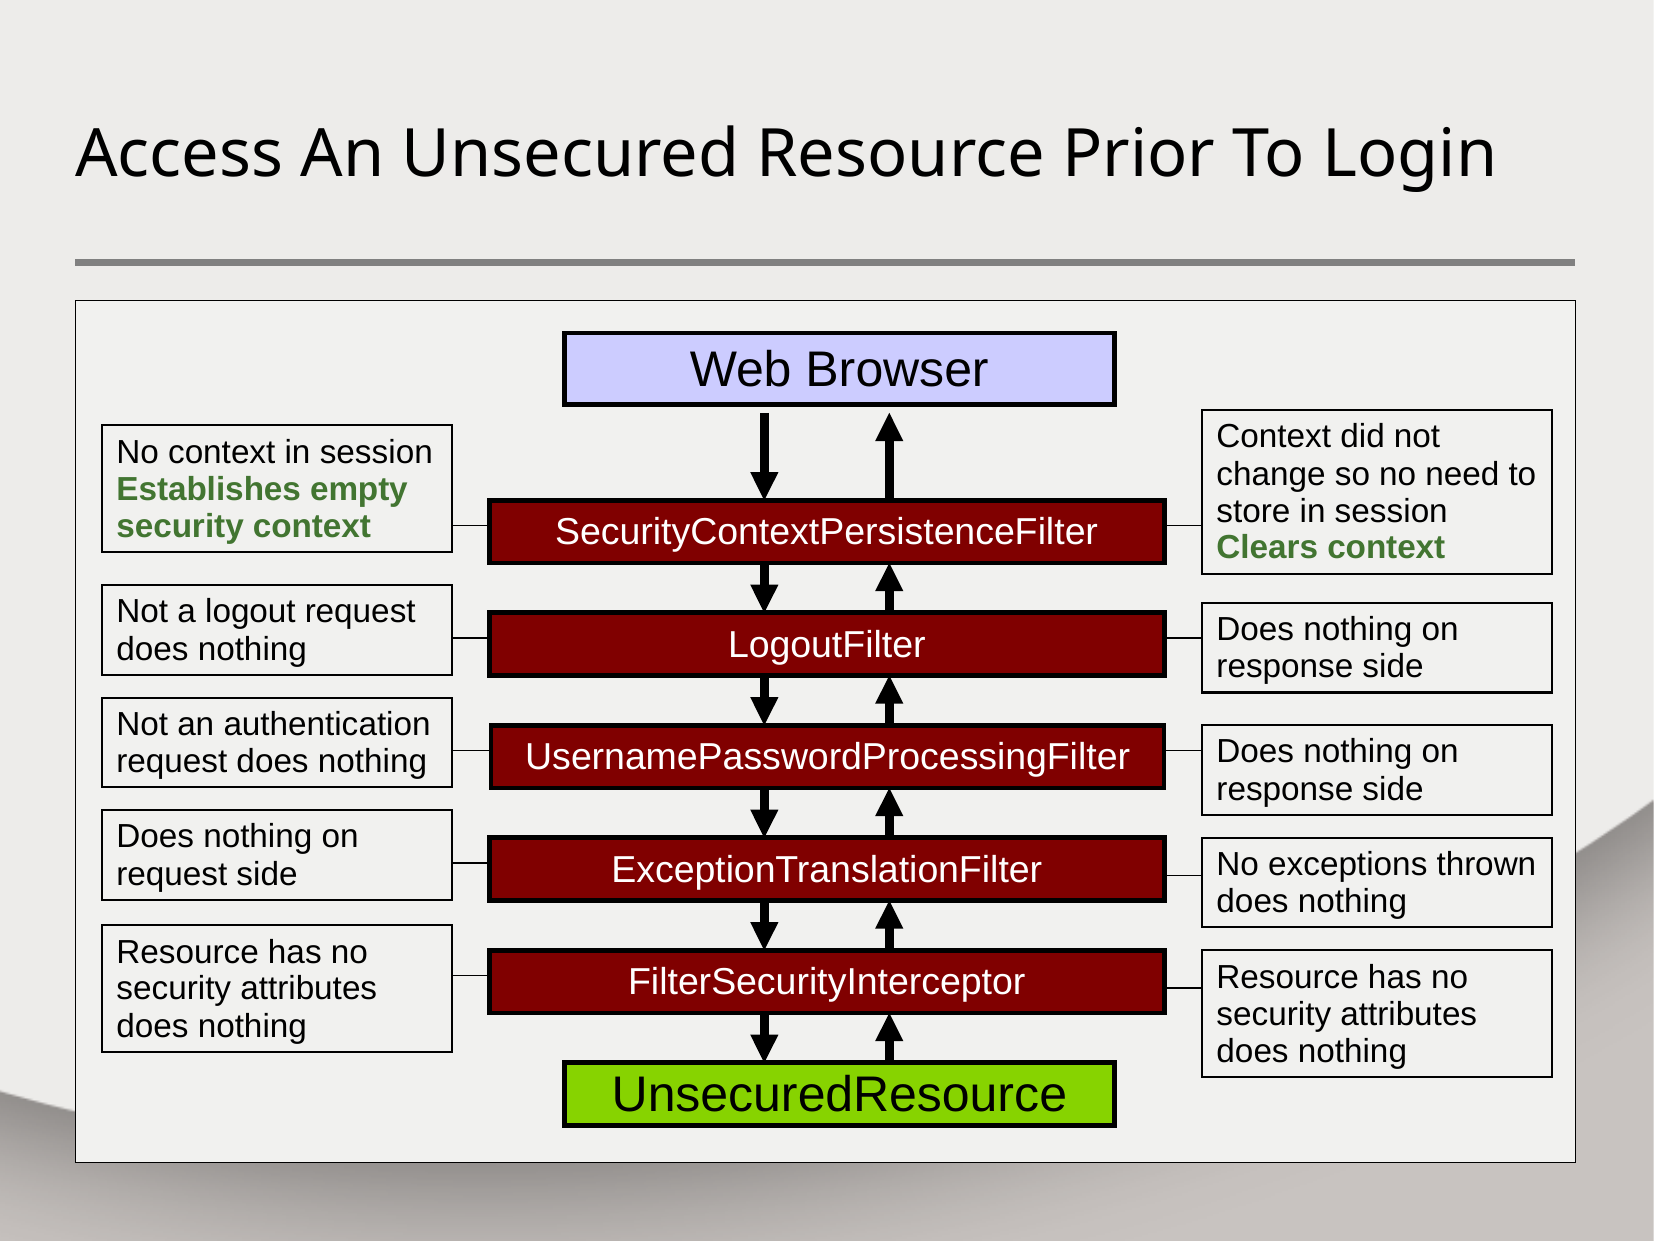

# Access An Unsecured Resource Prior To Login
Web Browser
Context did not change so no need to store in session Clears context
No context in session Establishes empty security context
SecurityContextPersistenceFilter
Not a logout request does nothing
Does nothing on response side
LogoutFilter
Not an authentication request does nothing
UsernamePasswordProcessingFilter
Does nothing on response side
Does nothing on request side
ExceptionTranslationFilter
No exceptions thrown does nothing
Resource has no security attributes does nothing
FilterSecurityInterceptor
Resource has no security attributes does nothing
UnsecuredResource